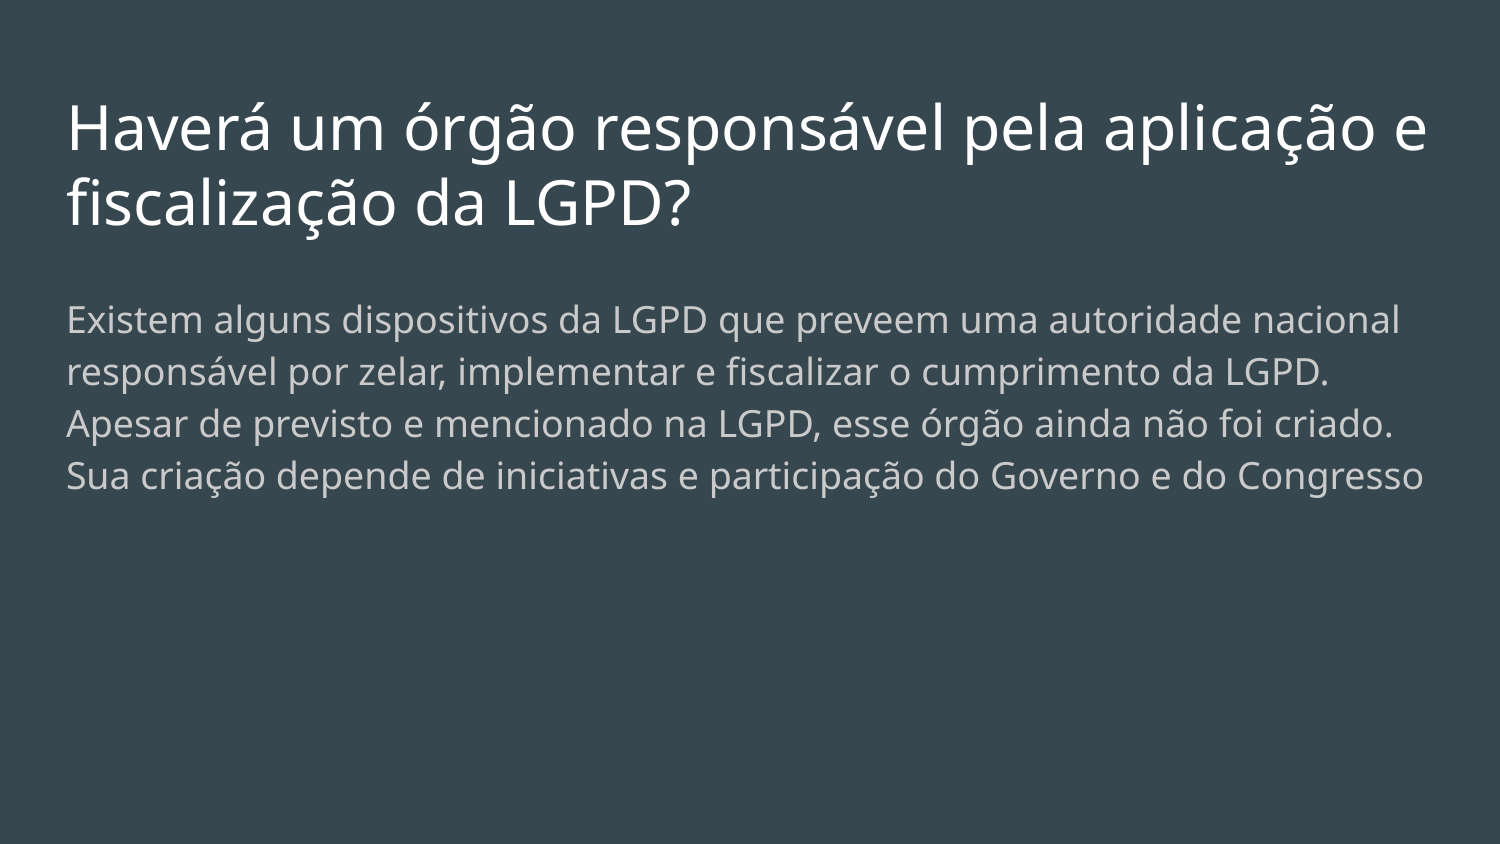

# Haverá um órgão responsável pela aplicação e fiscalização da LGPD?
Existem alguns dispositivos da LGPD que preveem uma autoridade nacional responsável por zelar, implementar e fiscalizar o cumprimento da LGPD. Apesar de previsto e mencionado na LGPD, esse órgão ainda não foi criado. Sua criação depende de iniciativas e participação do Governo e do Congresso